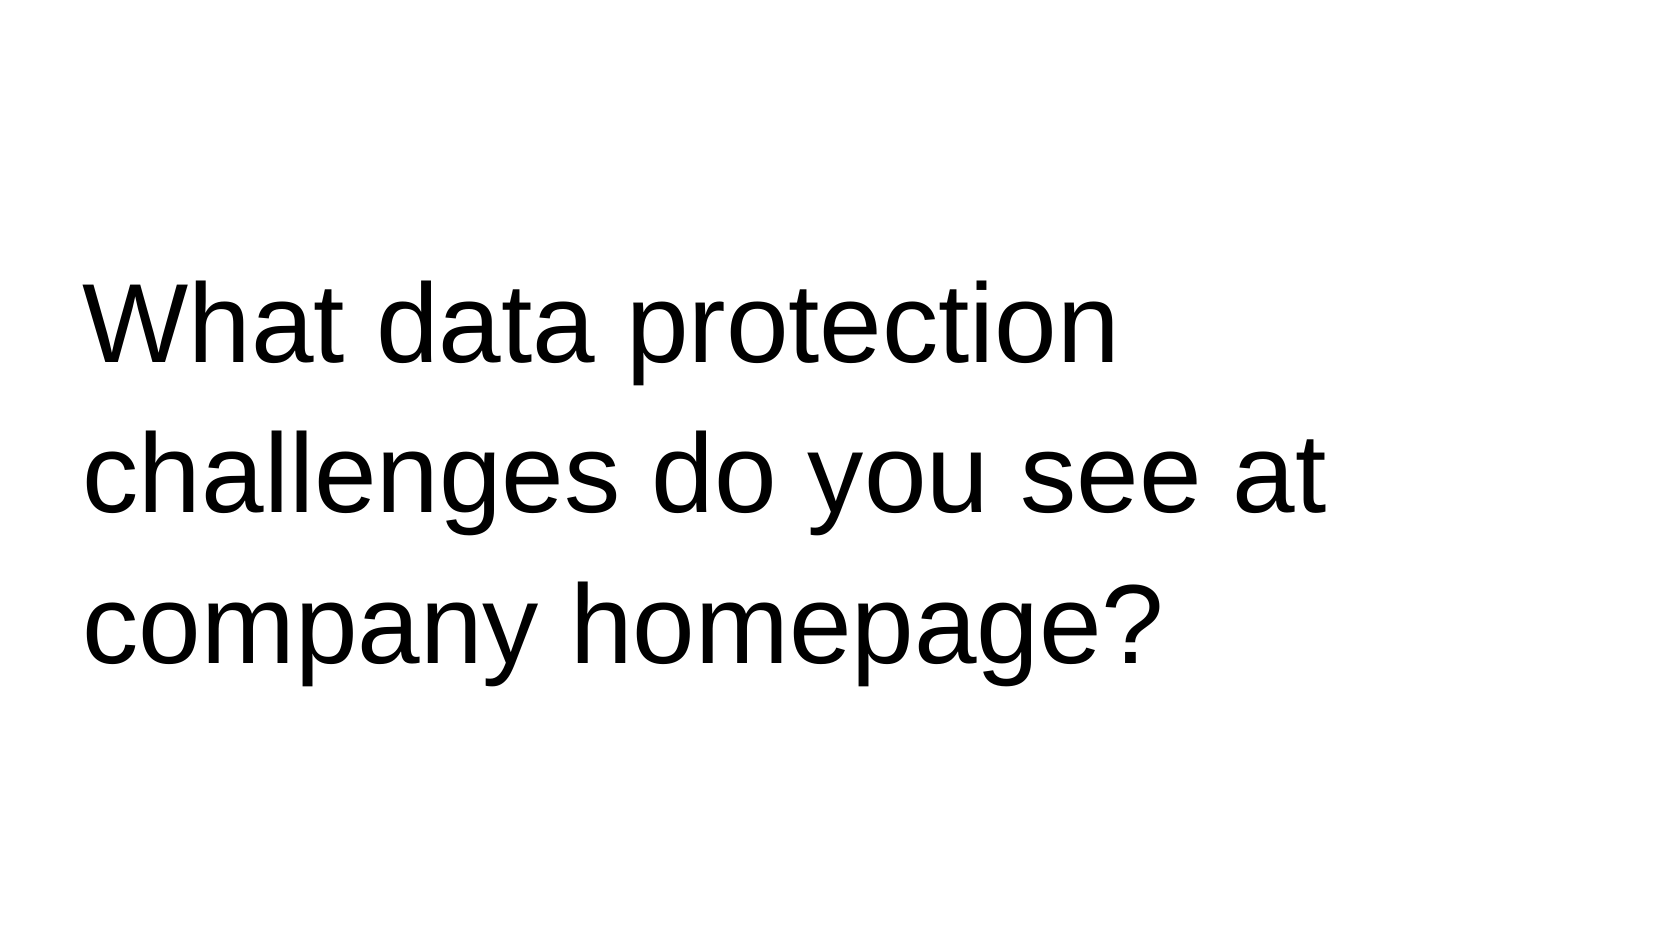

# What data protection challenges do you see at company homepage?